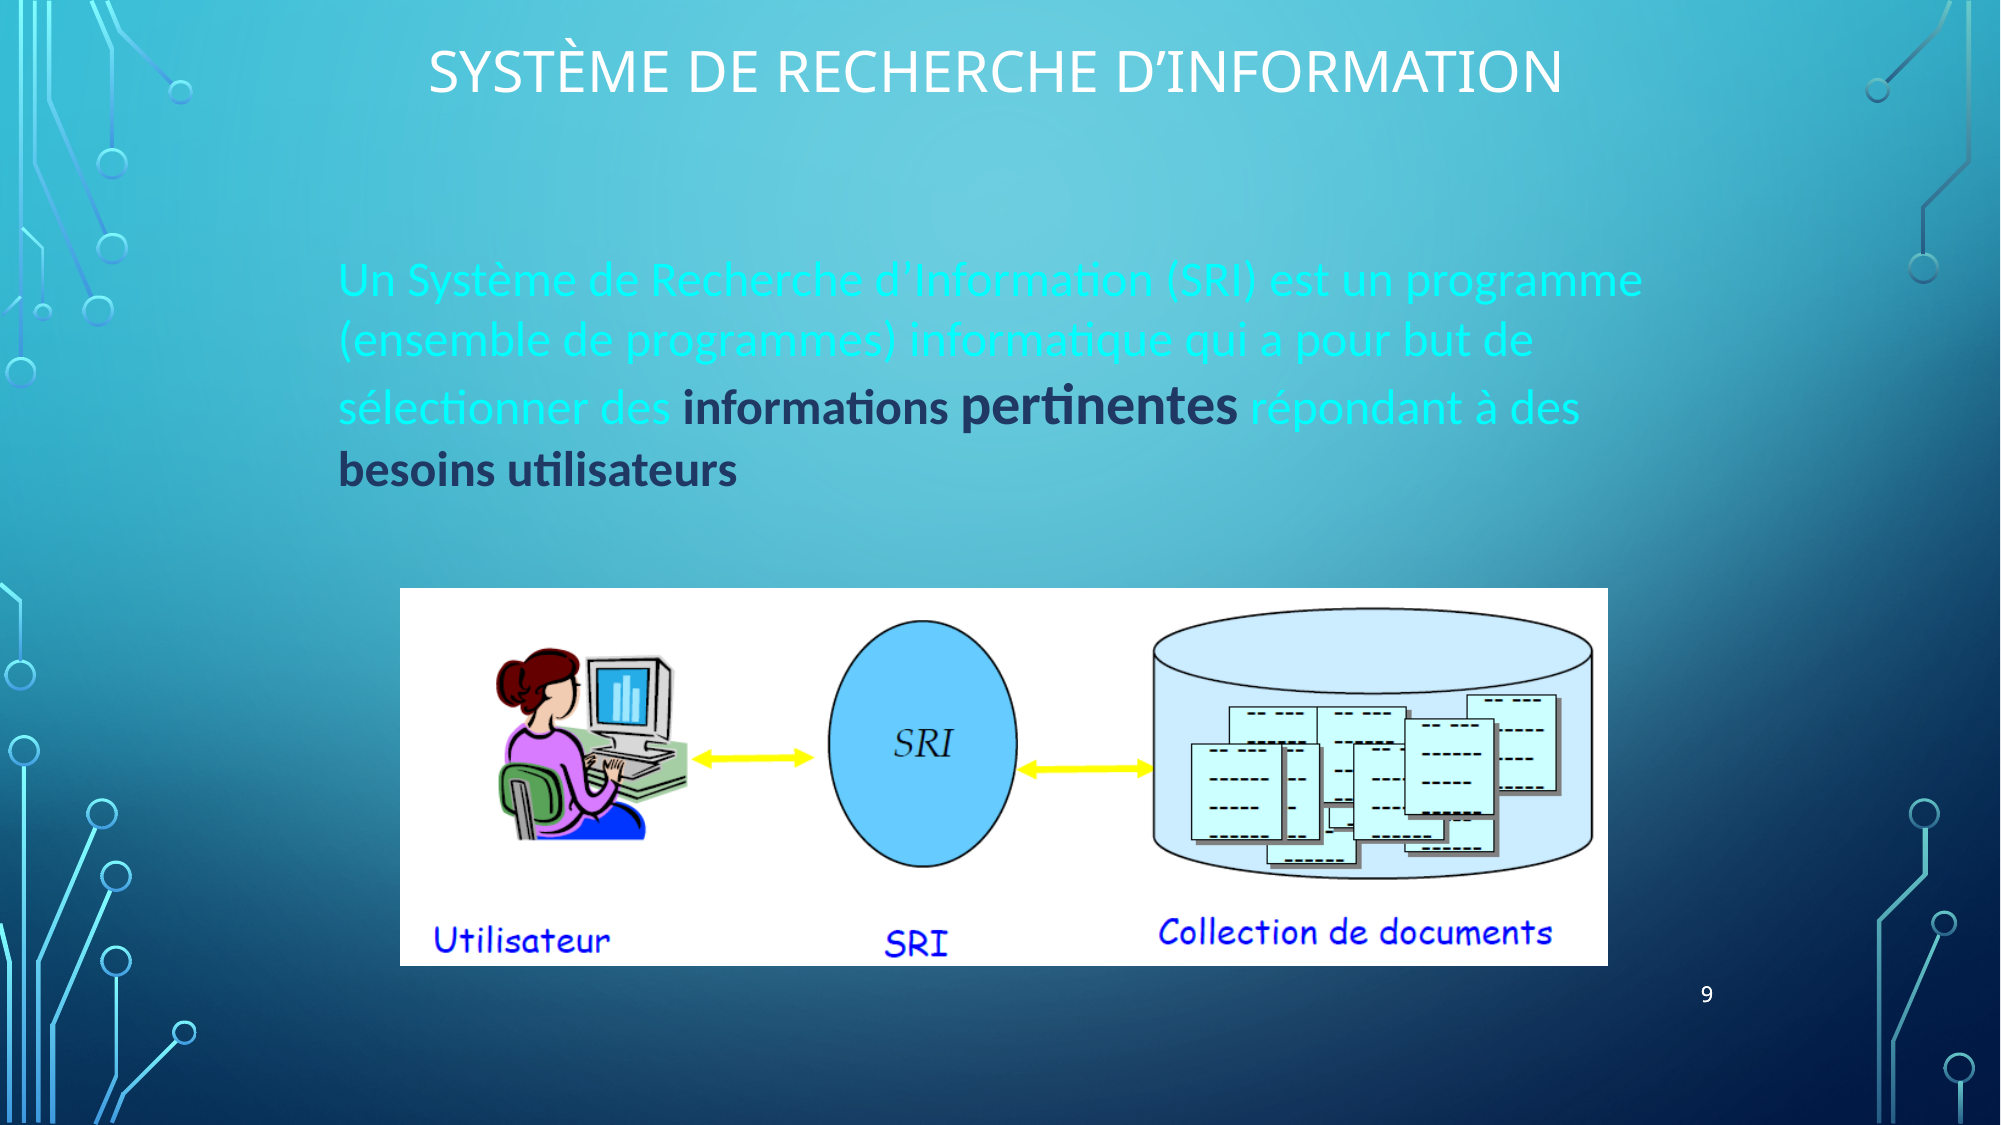

# SYSTÈME DE RECHERCHE D’INFORMATION
Un Système de Recherche d’Information (SRI) est un programme (ensemble de programmes) informatique qui a pour but de sélectionner des informations pertinentes répondant à des besoins utilisateurs